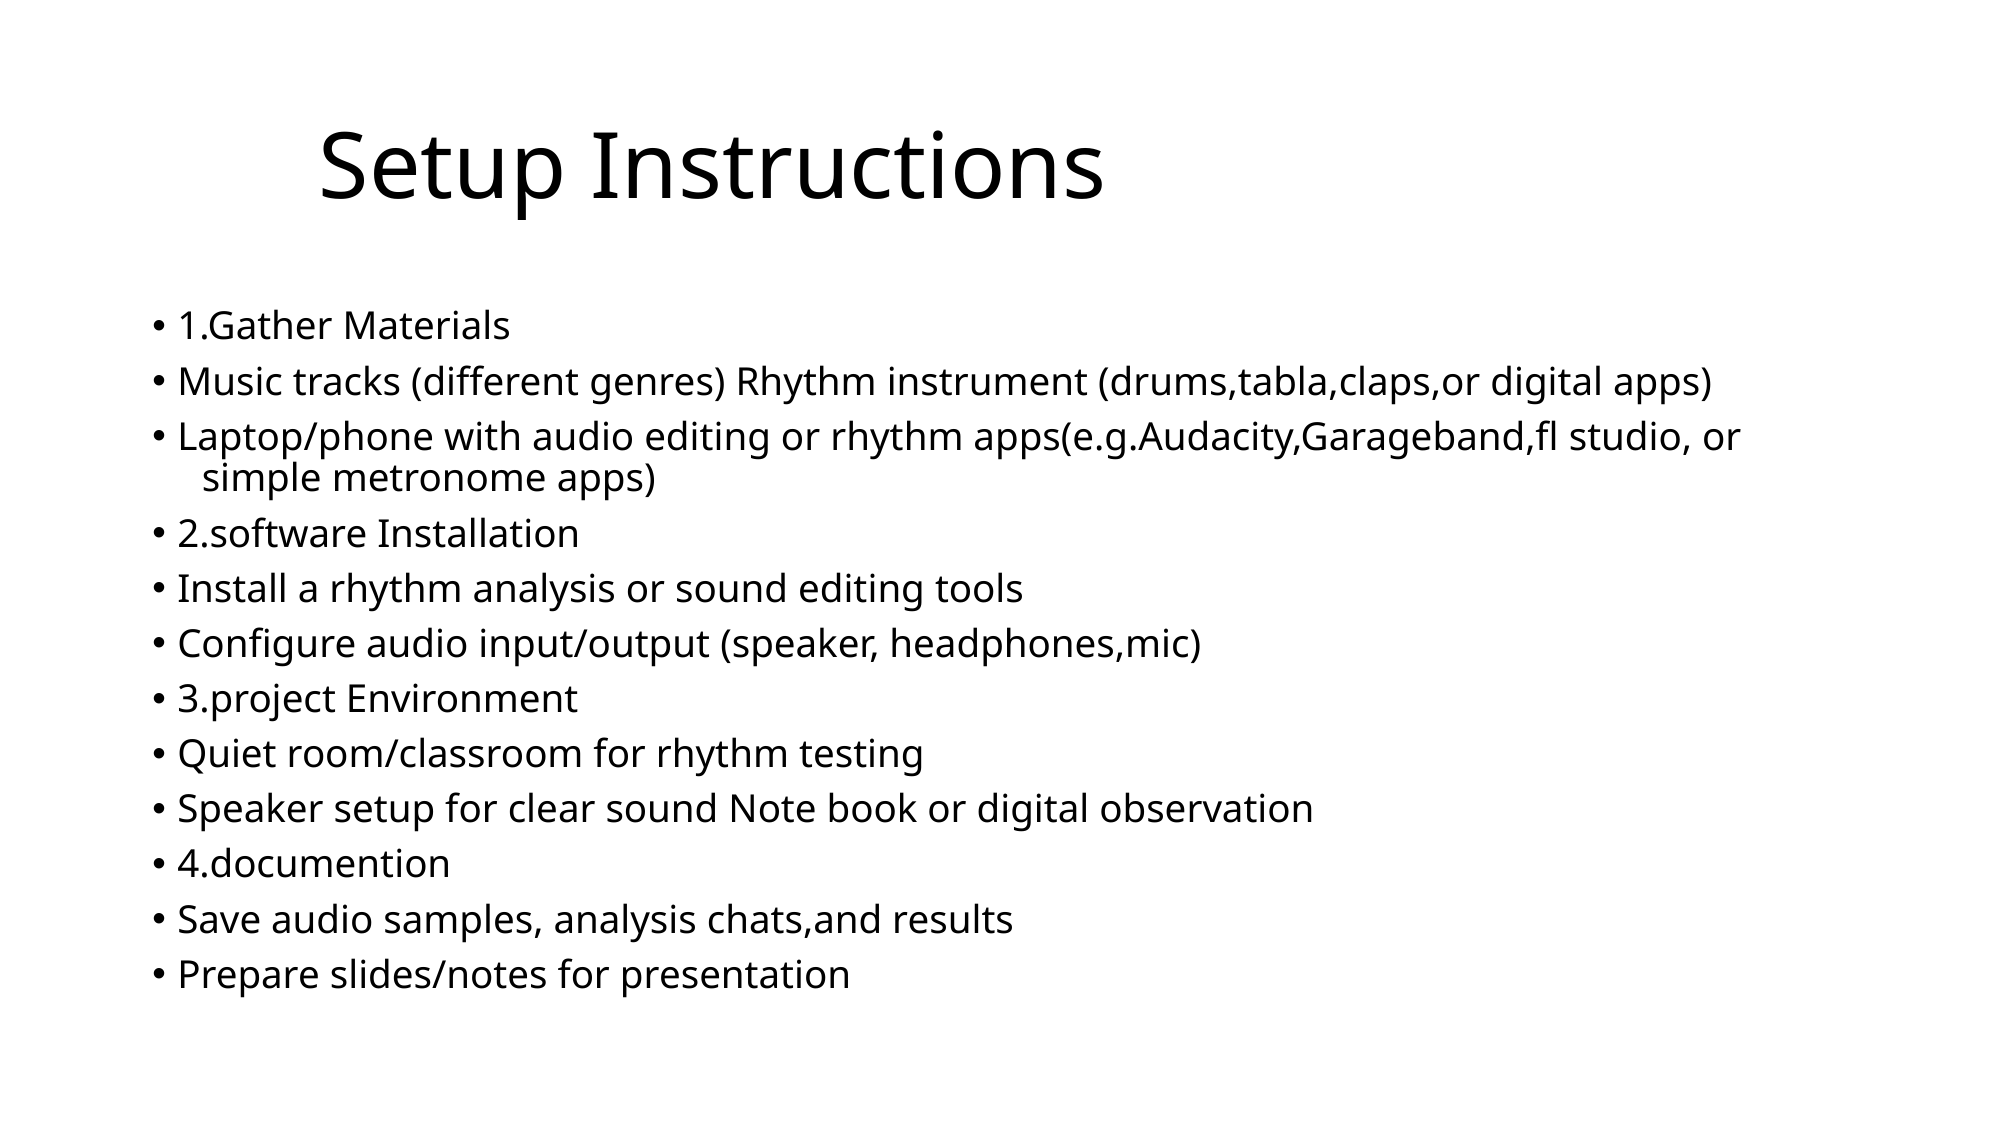

# Setup Instructions
1.Gather Materials
Music tracks (different genres) Rhythm instrument (drums,tabla,claps,or digital apps)
Laptop/phone with audio editing or rhythm apps(e.g.Audacity,Garageband,fl studio, or simple metronome apps)
2.software Installation
Install a rhythm analysis or sound editing tools
Configure audio input/output (speaker, headphones,mic)
3.project Environment
Quiet room/classroom for rhythm testing
Speaker setup for clear sound Note book or digital observation
4.documention
Save audio samples, analysis chats,and results
Prepare slides/notes for presentation